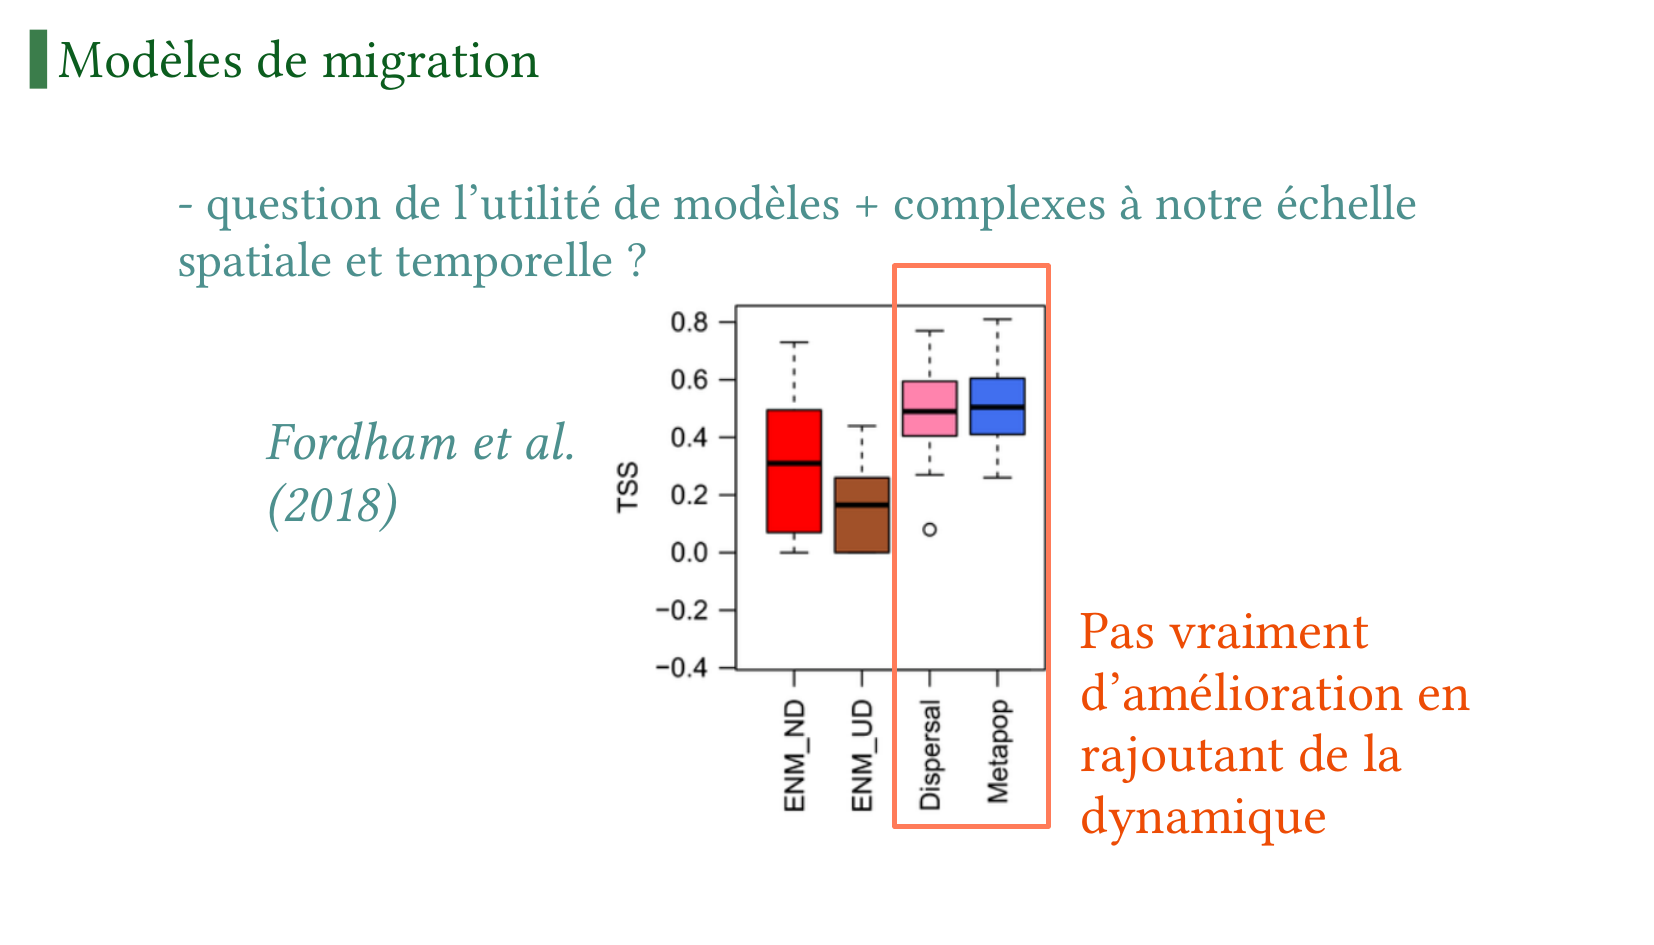

# Modèles de migration
- question de l’utilité de modèles + complexes à notre échelle spatiale et temporelle ?
Fordham et al. (2018)
Pas vraiment d’amélioration en rajoutant de la dynamique